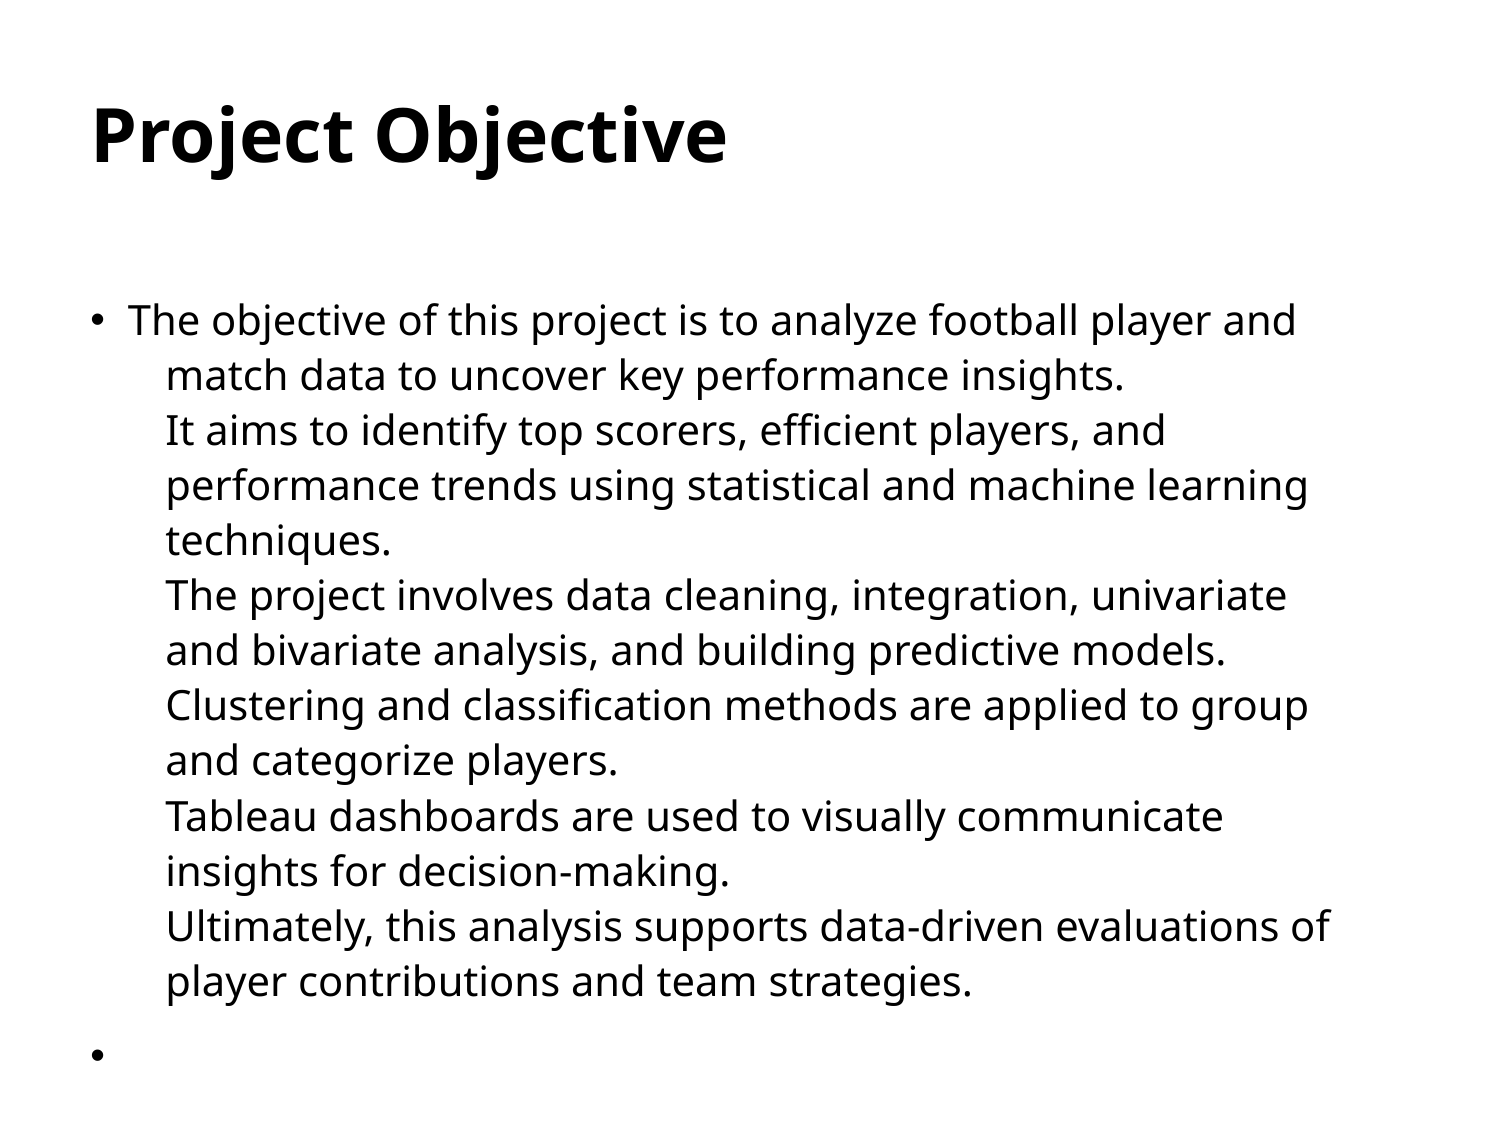

# Project Objective
The objective of this project is to analyze football player and match data to uncover key performance insights.
It aims to identify top scorers, efficient players, and performance trends using statistical and machine learning techniques.
The project involves data cleaning, integration, univariate and bivariate analysis, and building predictive models.
Clustering and classification methods are applied to group and categorize players.
Tableau dashboards are used to visually communicate insights for decision-making.
Ultimately, this analysis supports data-driven evaluations of player contributions and team strategies.